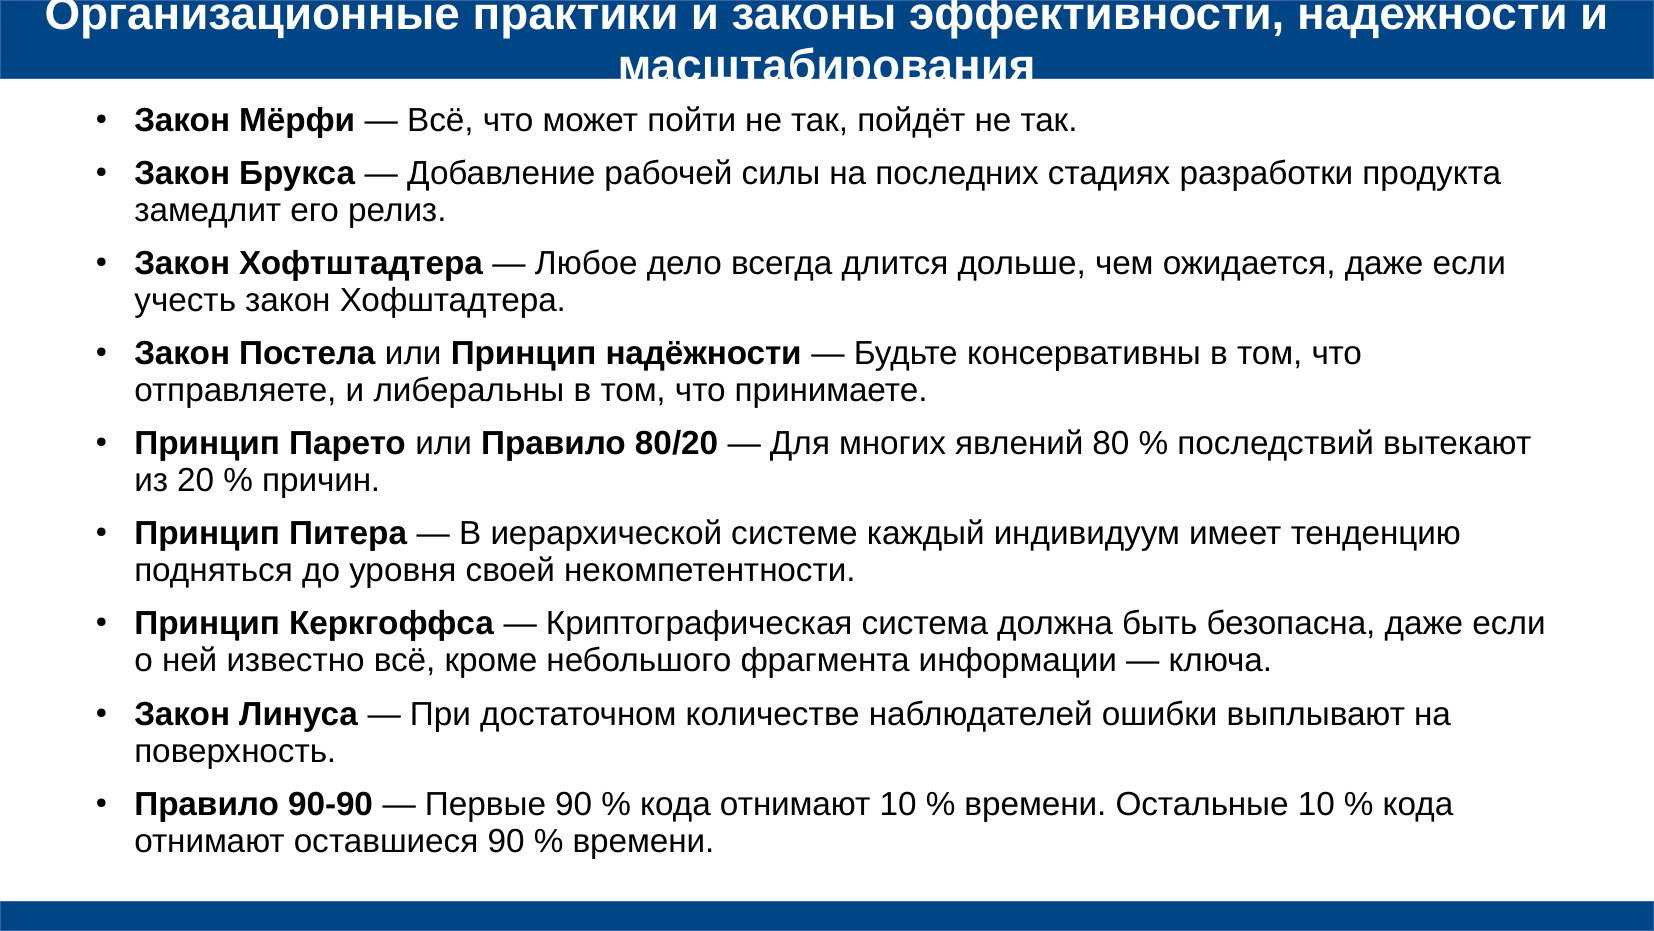

# Организационные практики и законы эффективности, надежности и масштабирования
Закон Мёрфи — Всё, что может пойти не так, пойдёт не так.
Закон Брукса — Добавление рабочей силы на последних стадиях разработки продукта замедлит его релиз.
Закон Хофтштадтера — Любое дело всегда длится дольше, чем ожидается, даже если учесть закон Хофштадтера.
Закон Постела или Принцип надёжности — Будьте консервативны в том, что отправляете, и либеральны в том, что принимаете.
Принцип Парето или Правило 80/20 — Для многих явлений 80 % последствий вытекают из 20 % причин.
Принцип Питера — В иерархической системе каждый индивидуум имеет тенденцию подняться до уровня своей некомпетентности.
Принцип Керкгоффса — Криптографическая система должна быть безопасна, даже если о ней известно всё, кроме небольшого фрагмента информации — ключа.
Закон Линуса — При достаточном количестве наблюдателей ошибки выплывают на поверхность.
Правило 90-90 — Первые 90 % кода отнимают 10 % времени. Остальные 10 % кода отнимают оставшиеся 90 % времени.